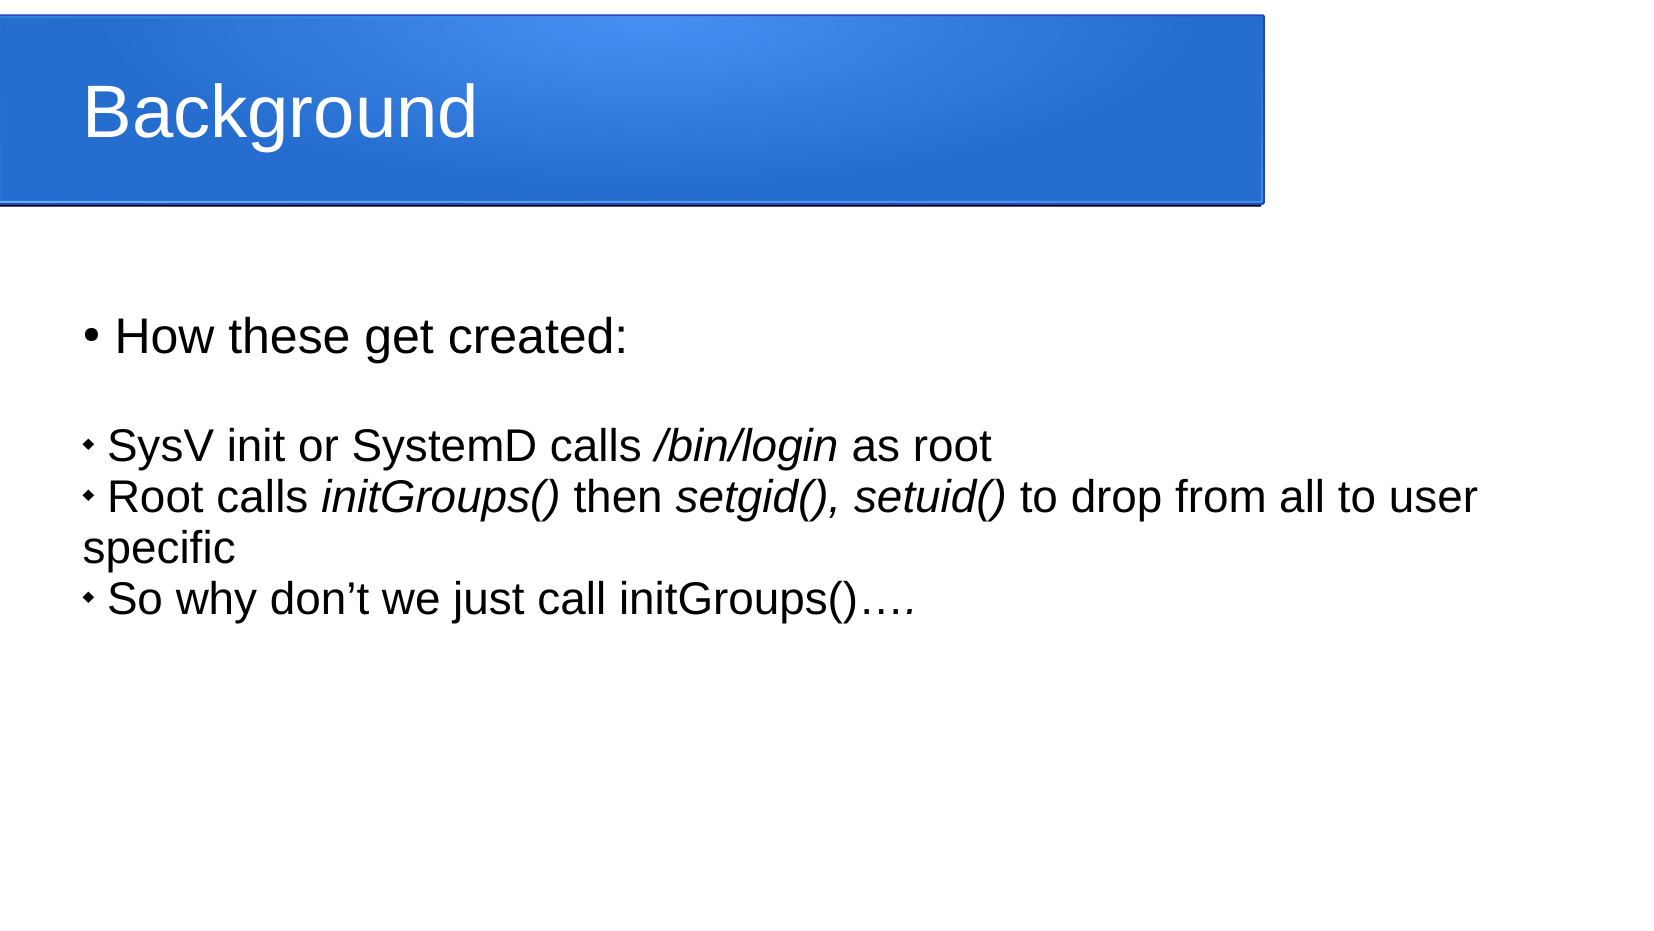

# Background
 How these get created:
 SysV init or SystemD calls /bin/login as root
 Root calls initGroups() then setgid(), setuid() to drop from all to user specific
 So why don’t we just call initGroups()….